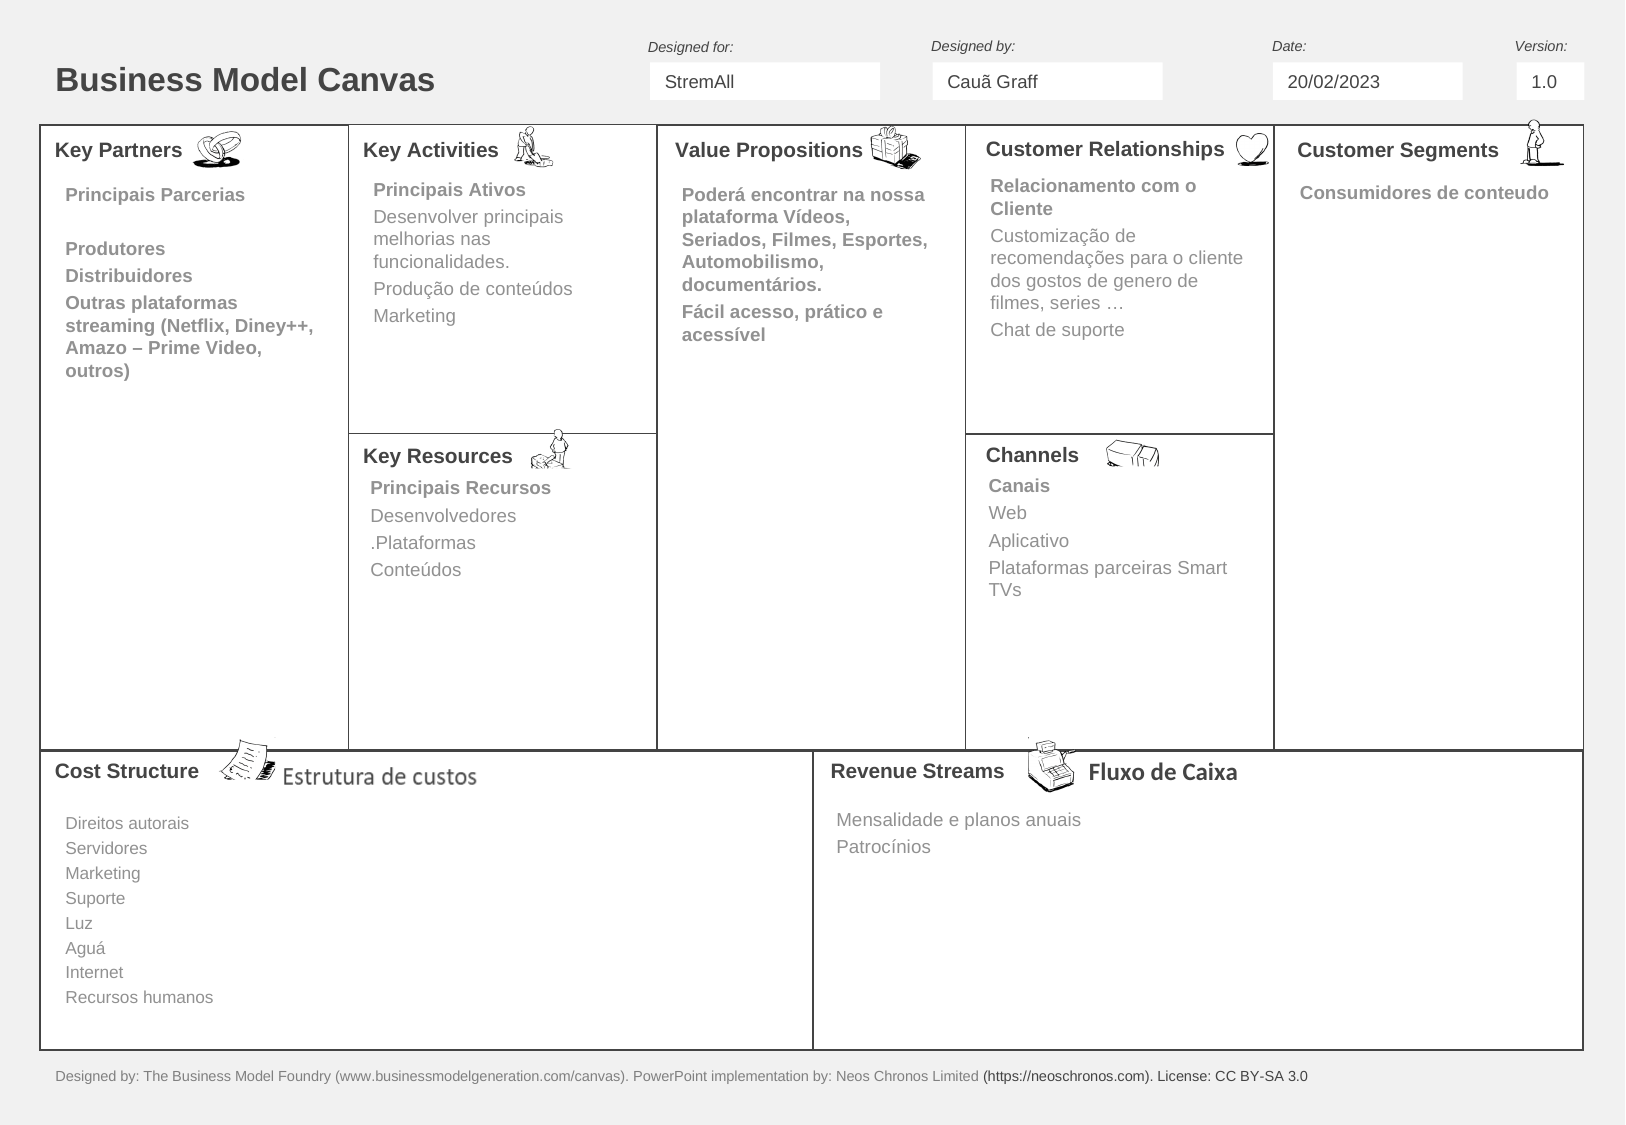

StremAll
Cauã Graff
20/02/2023
1.0
Relacionamento com o Cliente
Customização de recomendações para o cliente dos gostos de genero de filmes, series …
Chat de suporte
Principais Ativos
Desenvolver principais melhorias nas funcionalidades.
Produção de conteúdos
Marketing
Consumidores de conteudo
# Principais Parcerias
Produtores
Distribuidores
Outras plataformas streaming (Netflix, Diney++, Amazo – Prime Video, outros)
Poderá encontrar na nossa plataforma Vídeos, Seriados, Filmes, Esportes, Automobilismo, documentários.
Fácil acesso, prático e acessível
Canais
Web
Aplicativo
Plataformas parceiras Smart TVs
Principais Recursos
Desenvolvedores
.Plataformas
Conteúdos
Fluxo de Caixa
Direitos autorais
Servidores
Marketing
Suporte
Luz
Aguá
Internet
Recursos humanos
Mensalidade e planos anuais
Patrocínios
Designed by: The Business Model Foundry (www.businessmodelgeneration.com/canvas). PowerPoint implementation by: Neos Chronos Limited (https://neoschronos.com). License: CC BY-SA 3.0